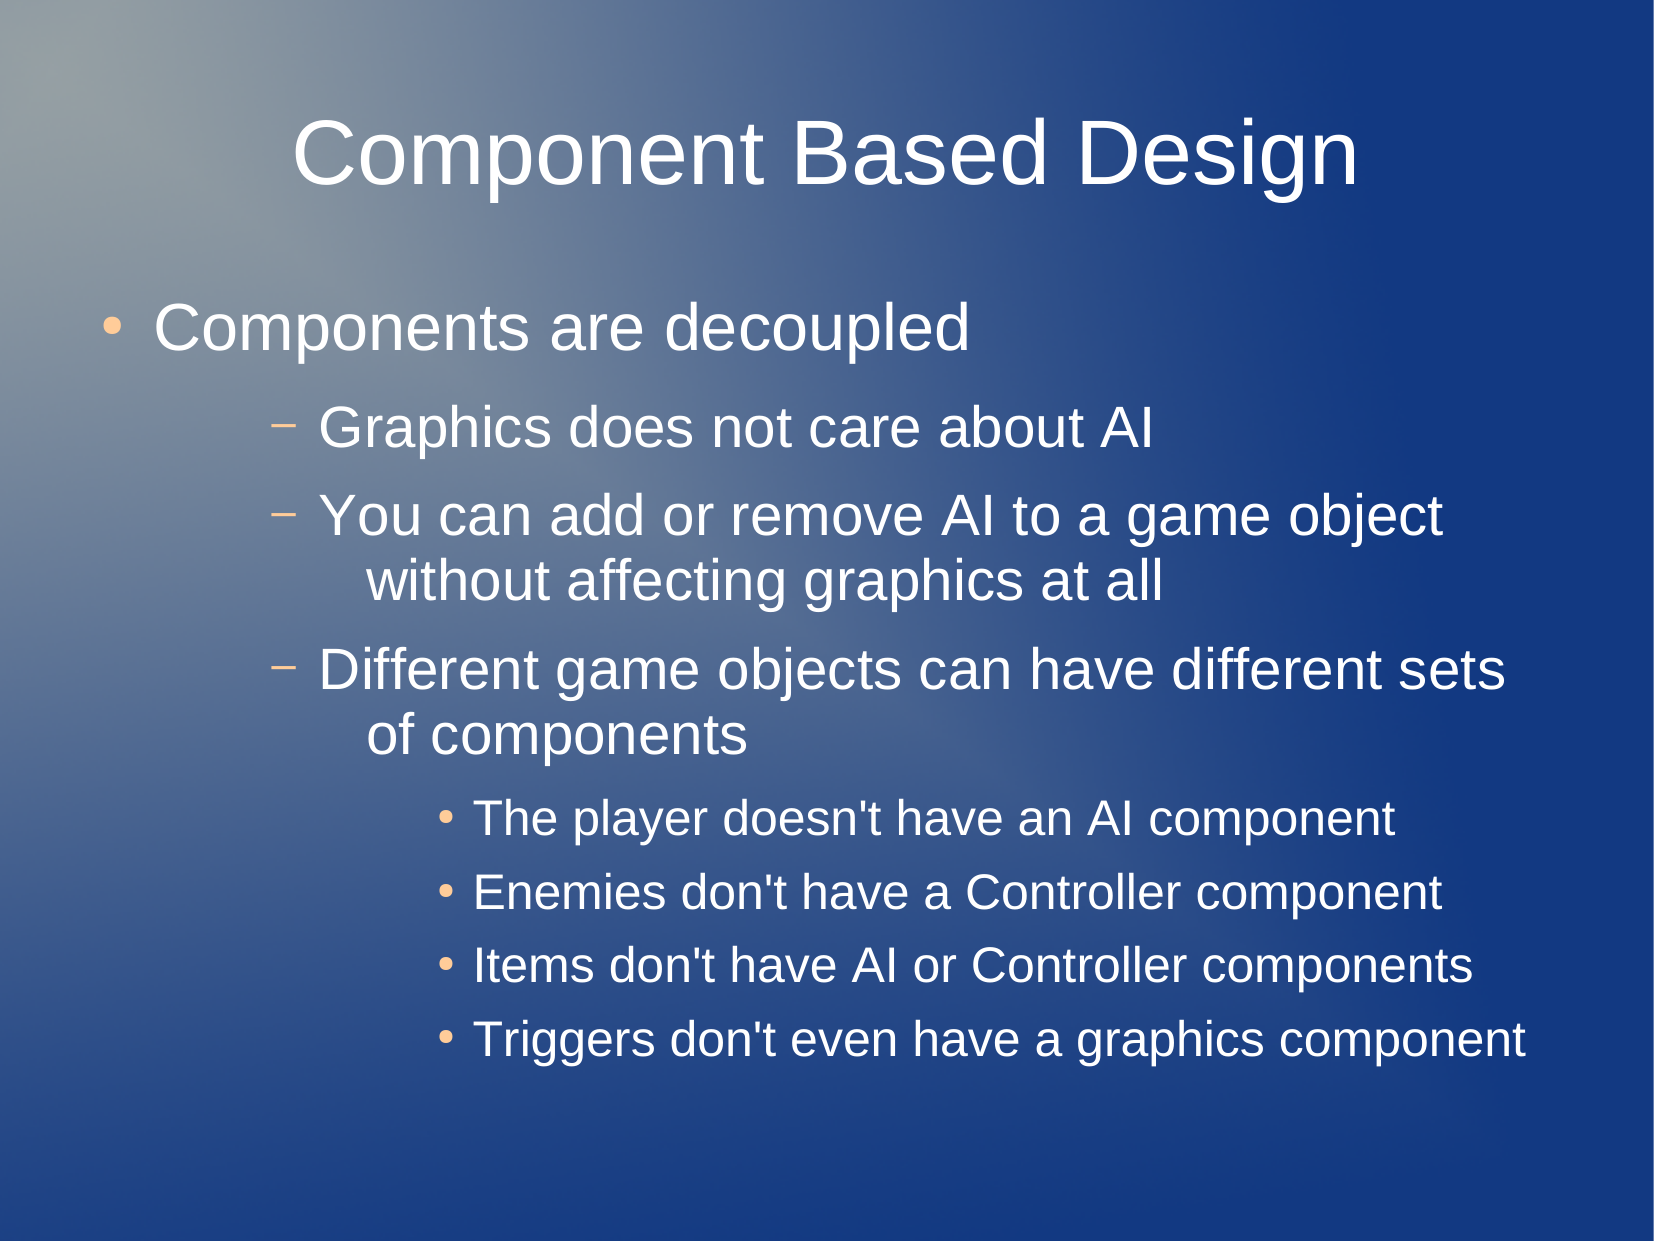

# Component Based Design
Components are decoupled
Graphics does not care about AI
You can add or remove AI to a game object without affecting graphics at all
Different game objects can have different sets of components
The player doesn't have an AI component
Enemies don't have a Controller component
Items don't have AI or Controller components
Triggers don't even have a graphics component